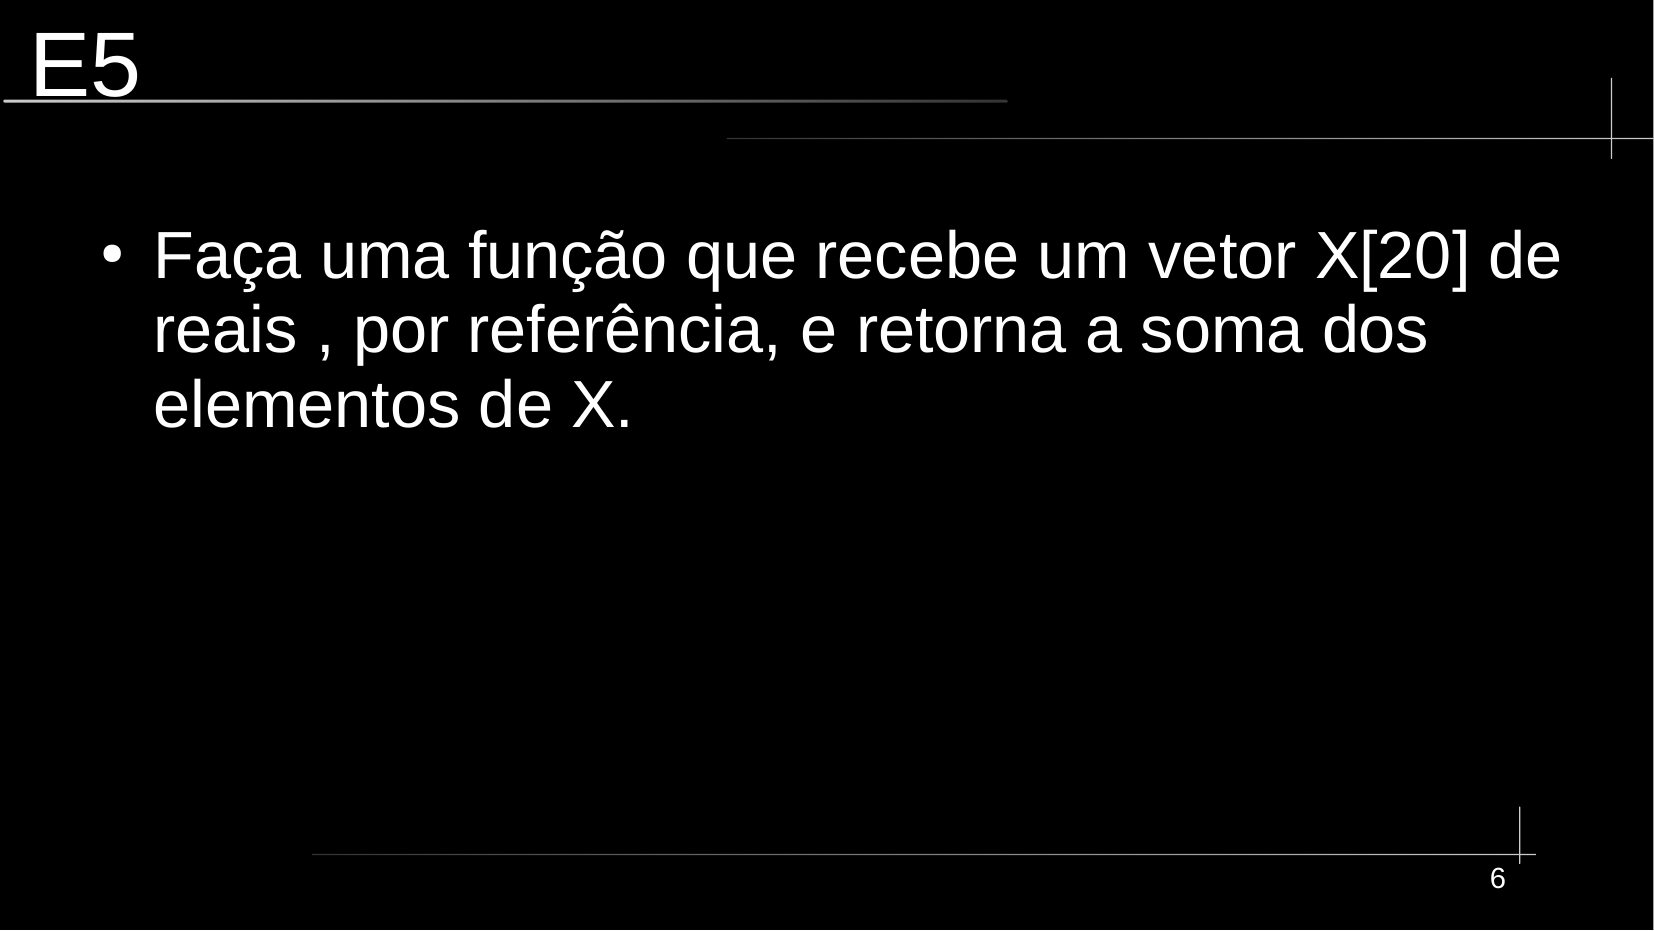

# E5
Faça uma função que recebe um vetor X[20] de reais , por referência, e retorna a soma dos elementos de X.
6